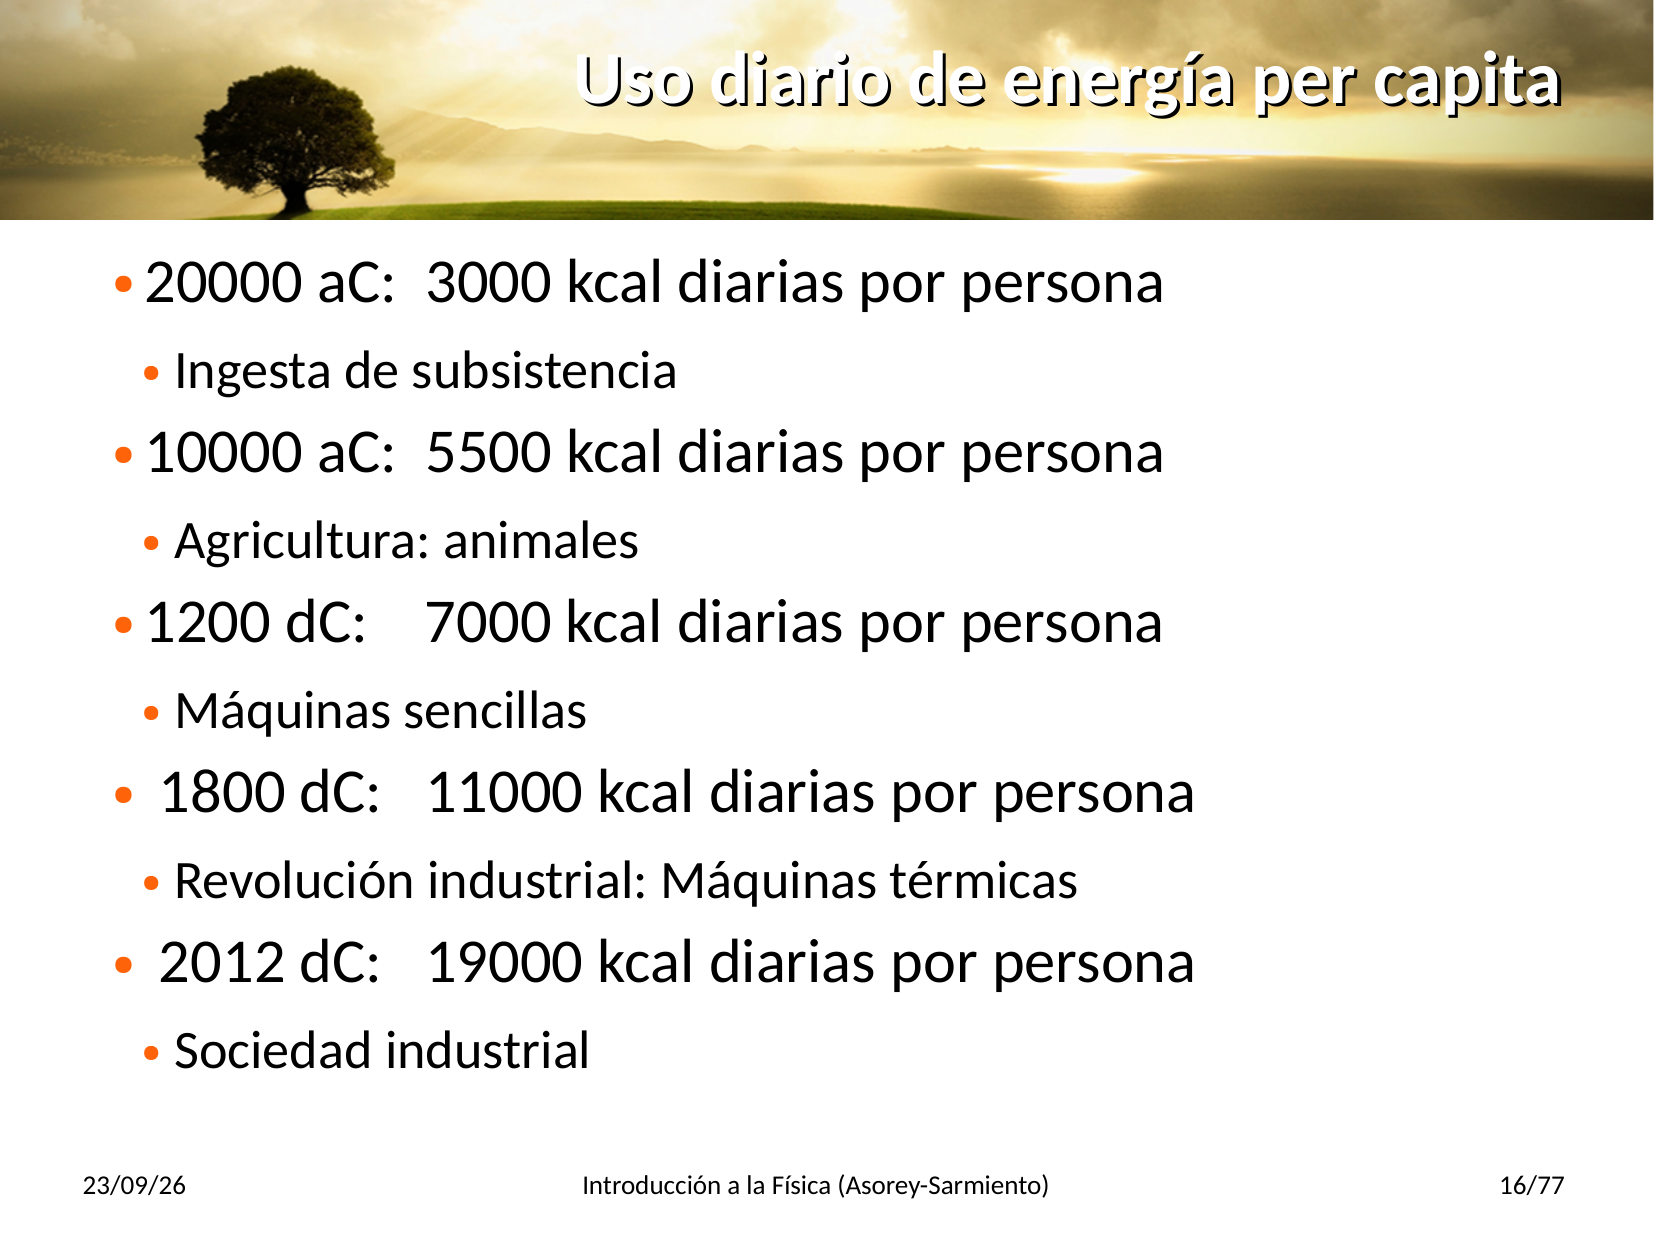

# Uso diario de energía per capita
20000 aC: 3000 kcal diarias por persona
Ingesta de subsistencia
10000 aC: 5500 kcal diarias por persona
Agricultura: animales
1200 dC: 7000 kcal diarias por persona
Máquinas sencillas
 1800 dC: 11000 kcal diarias por persona
Revolución industrial: Máquinas térmicas
 2012 dC: 19000 kcal diarias por persona
Sociedad industrial
Introducción a la Física (Asorey-Sarmiento)
16